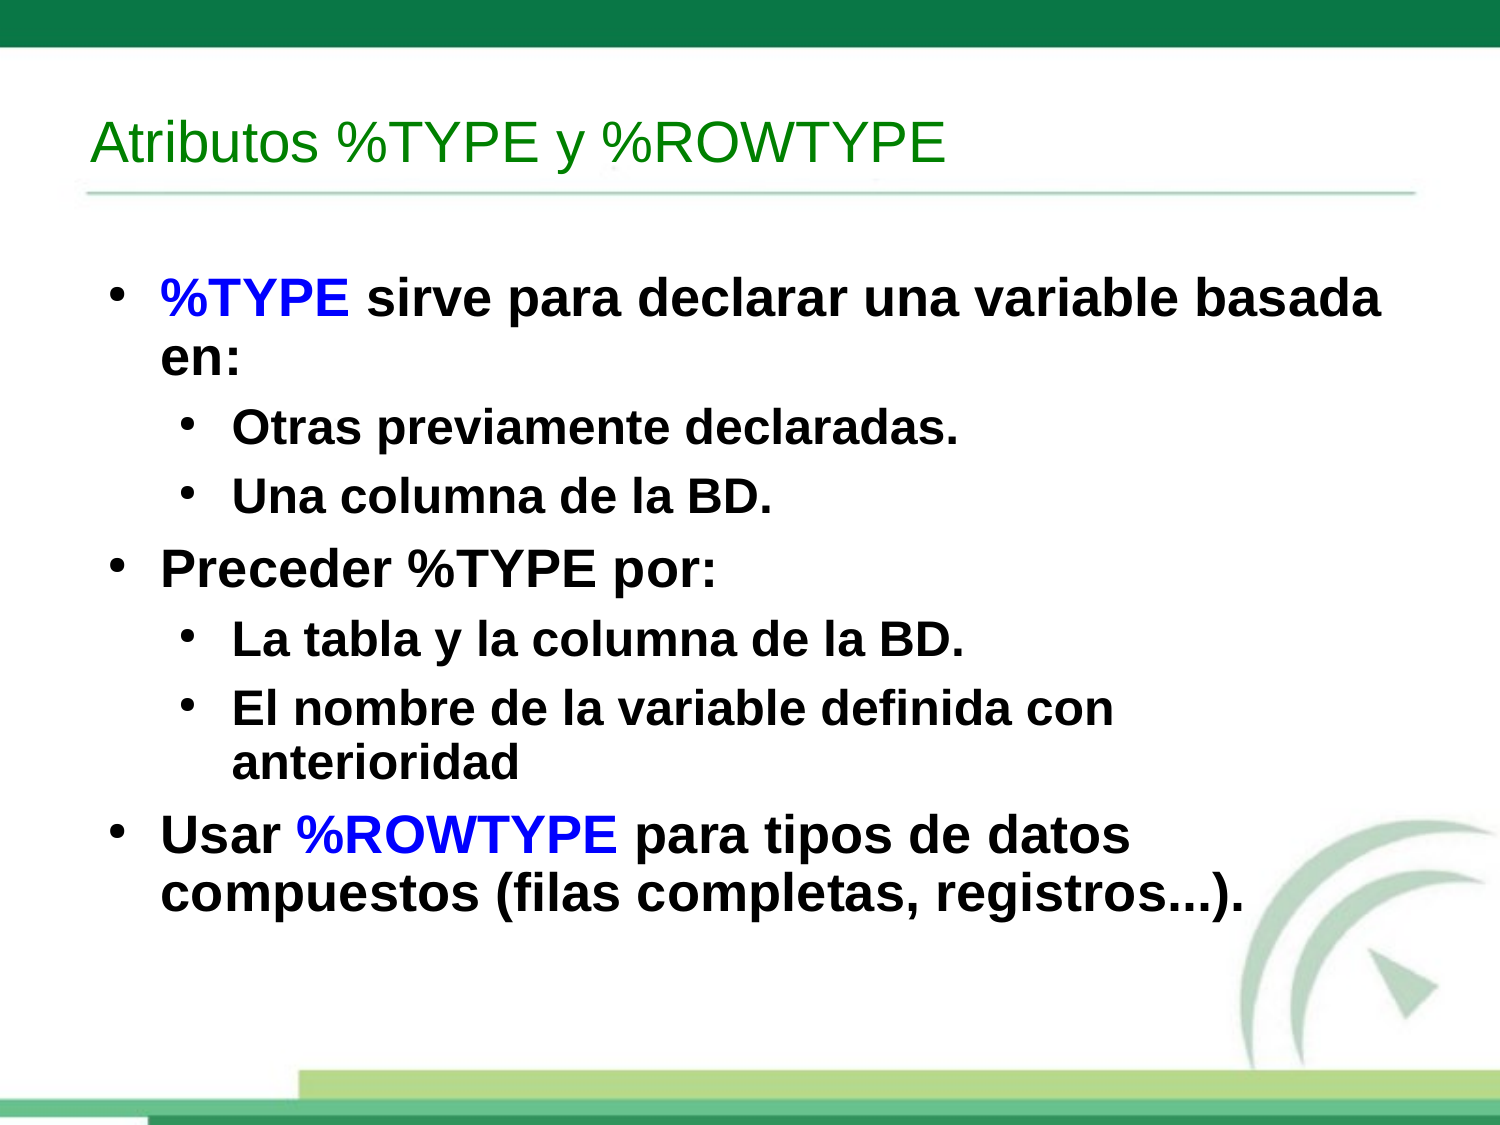

# Atributos %TYPE y %ROWTYPE
%TYPE sirve para declarar una variable basada en:
Otras previamente declaradas.
Una columna de la BD.
Preceder %TYPE por:
La tabla y la columna de la BD.
El nombre de la variable definida con anterioridad
Usar %ROWTYPE para tipos de datos compuestos (filas completas, registros...).